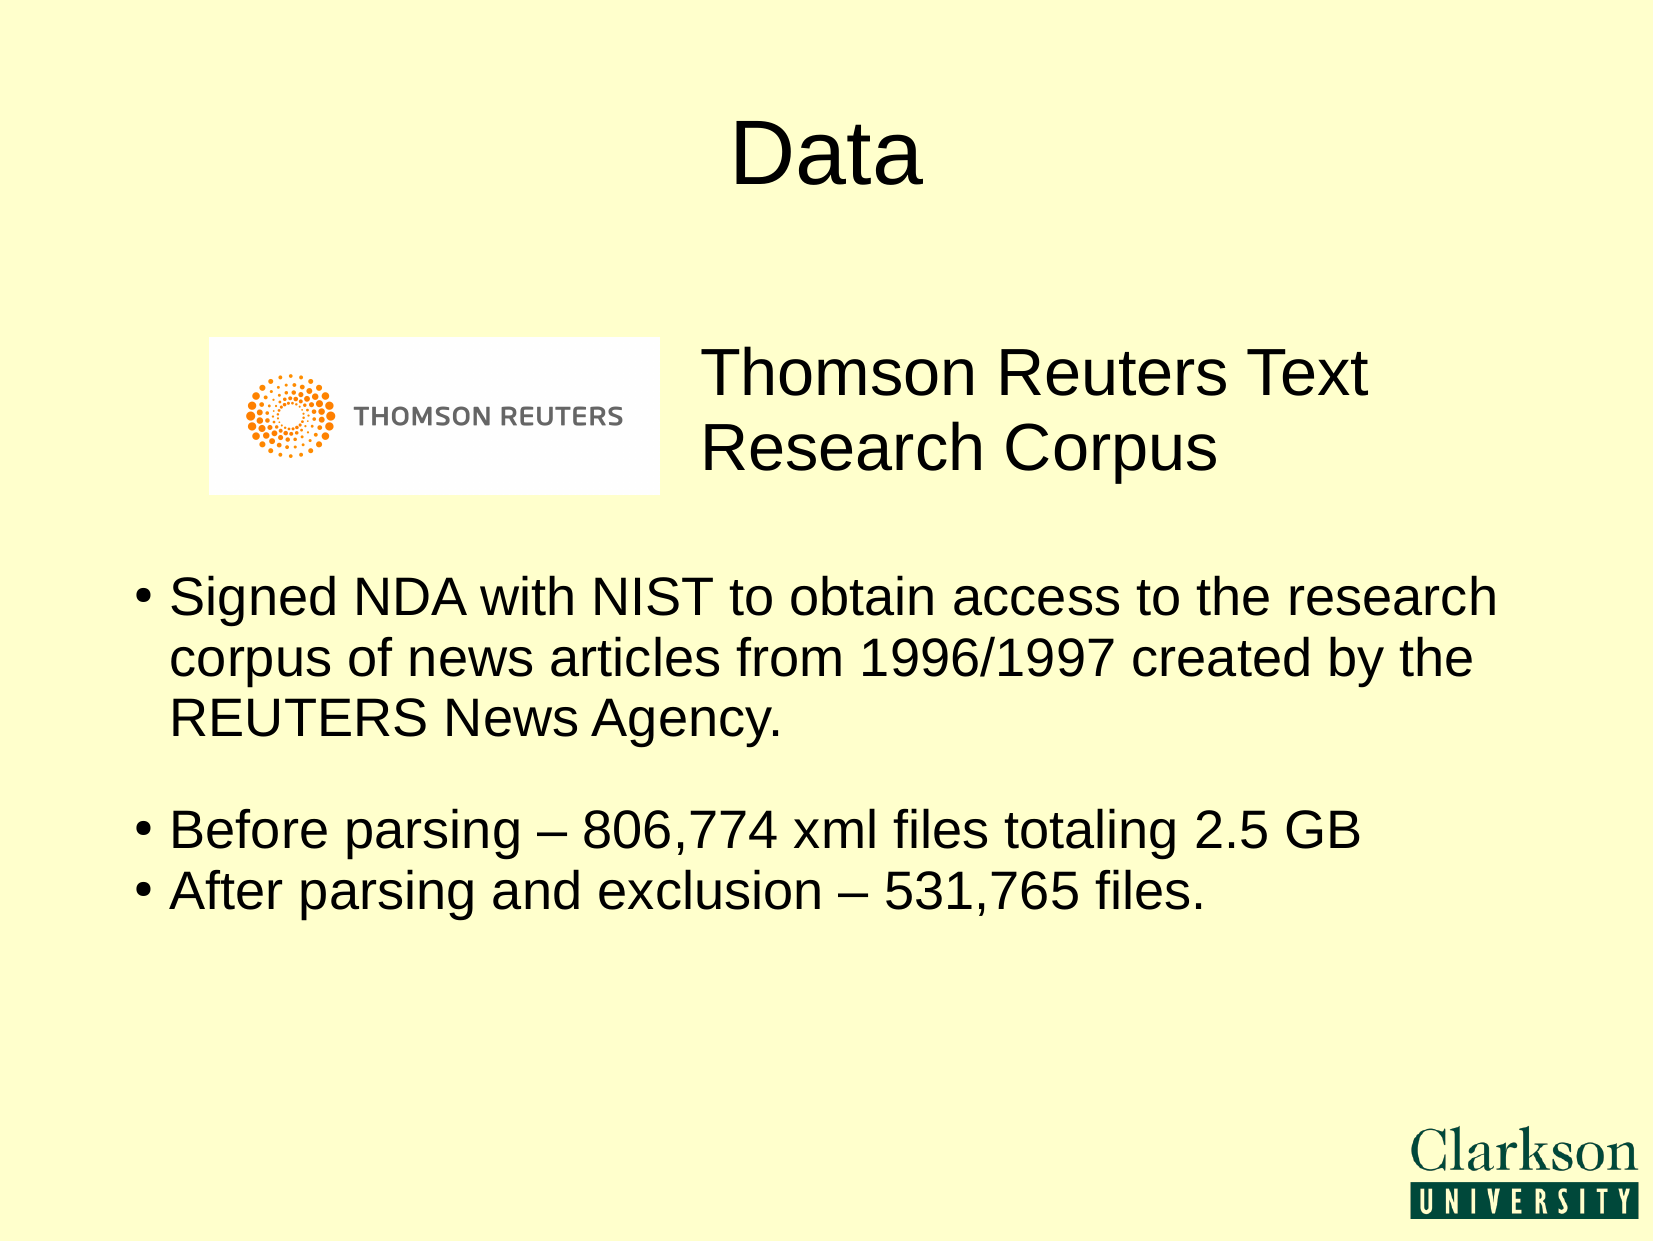

# Data
Thomson Reuters Text Research Corpus
Signed NDA with NIST to obtain access to the research corpus of news articles from 1996/1997 created by the REUTERS News Agency.
Before parsing – 806,774 xml files totaling 2.5 GB
After parsing and exclusion – 531,765 files.